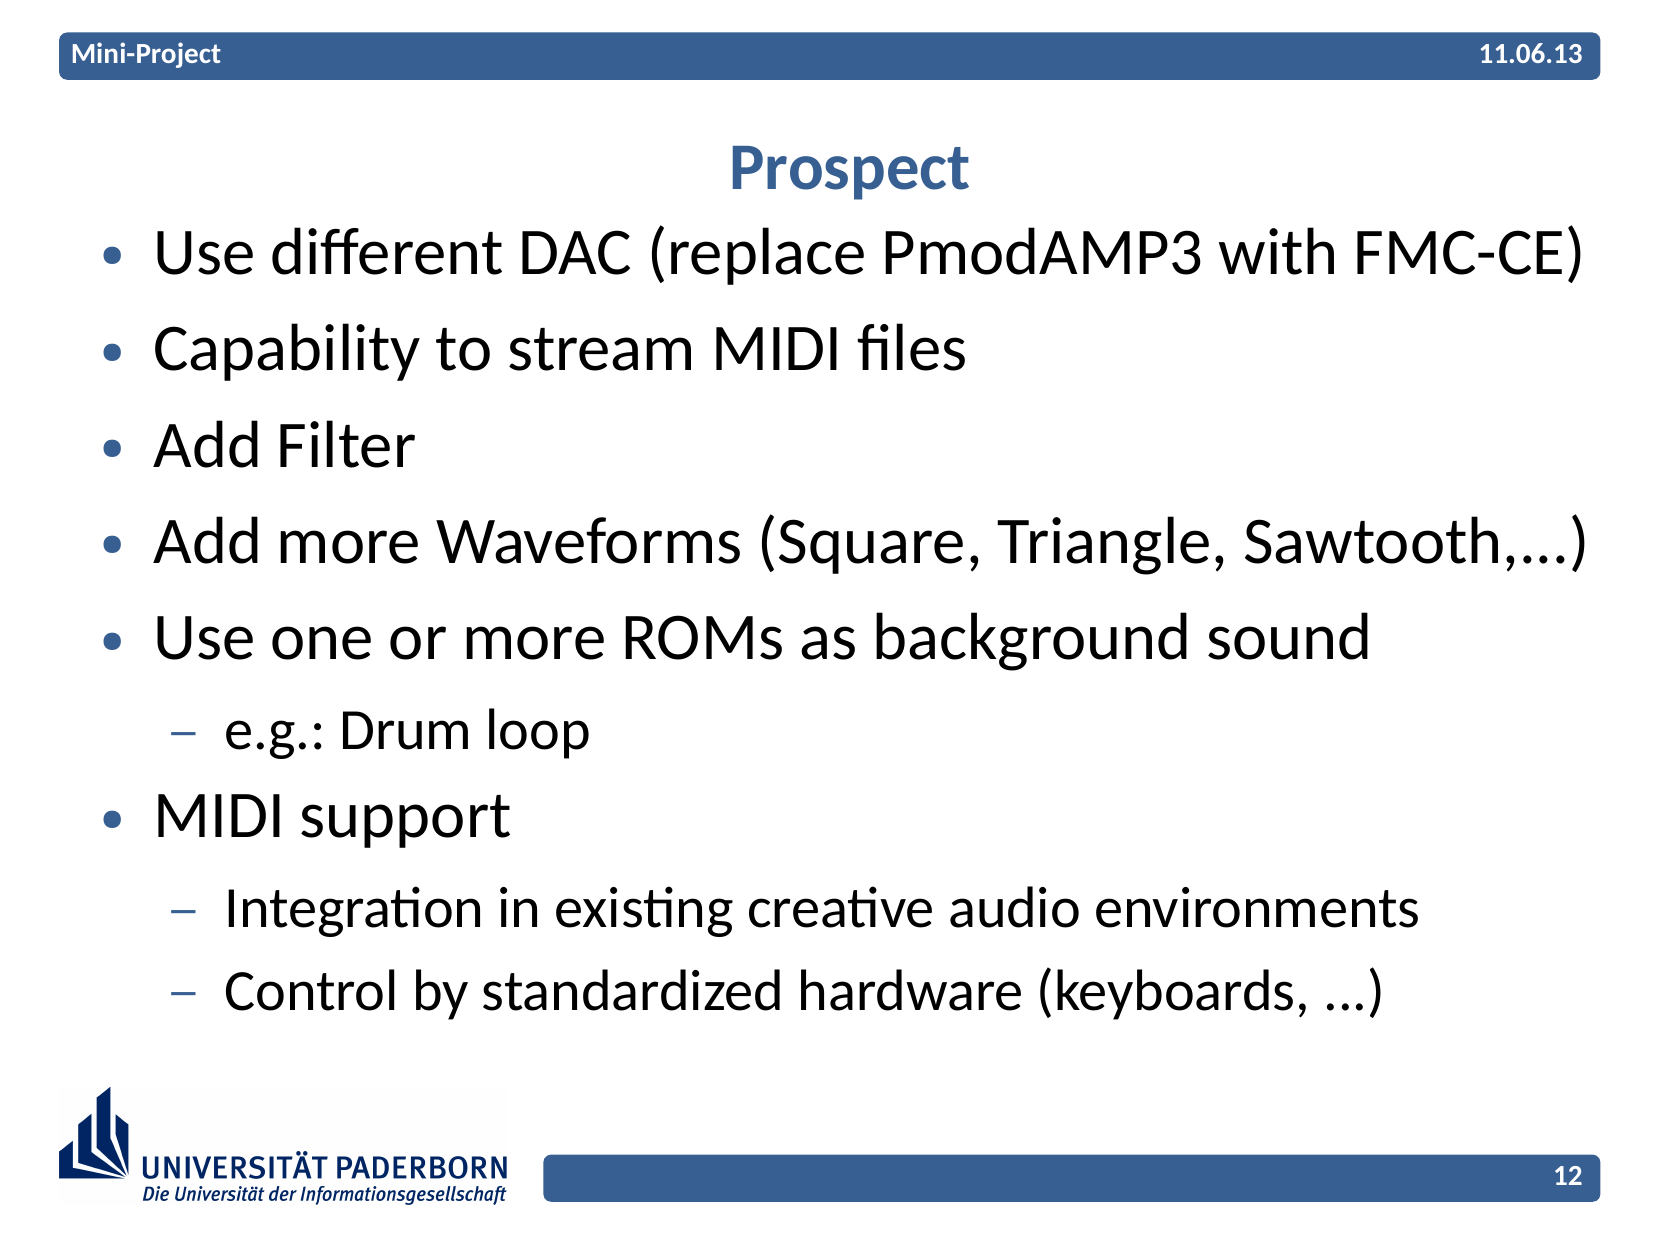

Mini-Project
11.06.13
# Prospect
Use different DAC (replace PmodAMP3 with FMC-CE)
Capability to stream MIDI files
Add Filter
Add more Waveforms (Square, Triangle, Sawtooth,...)
Use one or more ROMs as background sound
e.g.: Drum loop
MIDI support
Integration in existing creative audio environments
Control by standardized hardware (keyboards, ...)
12